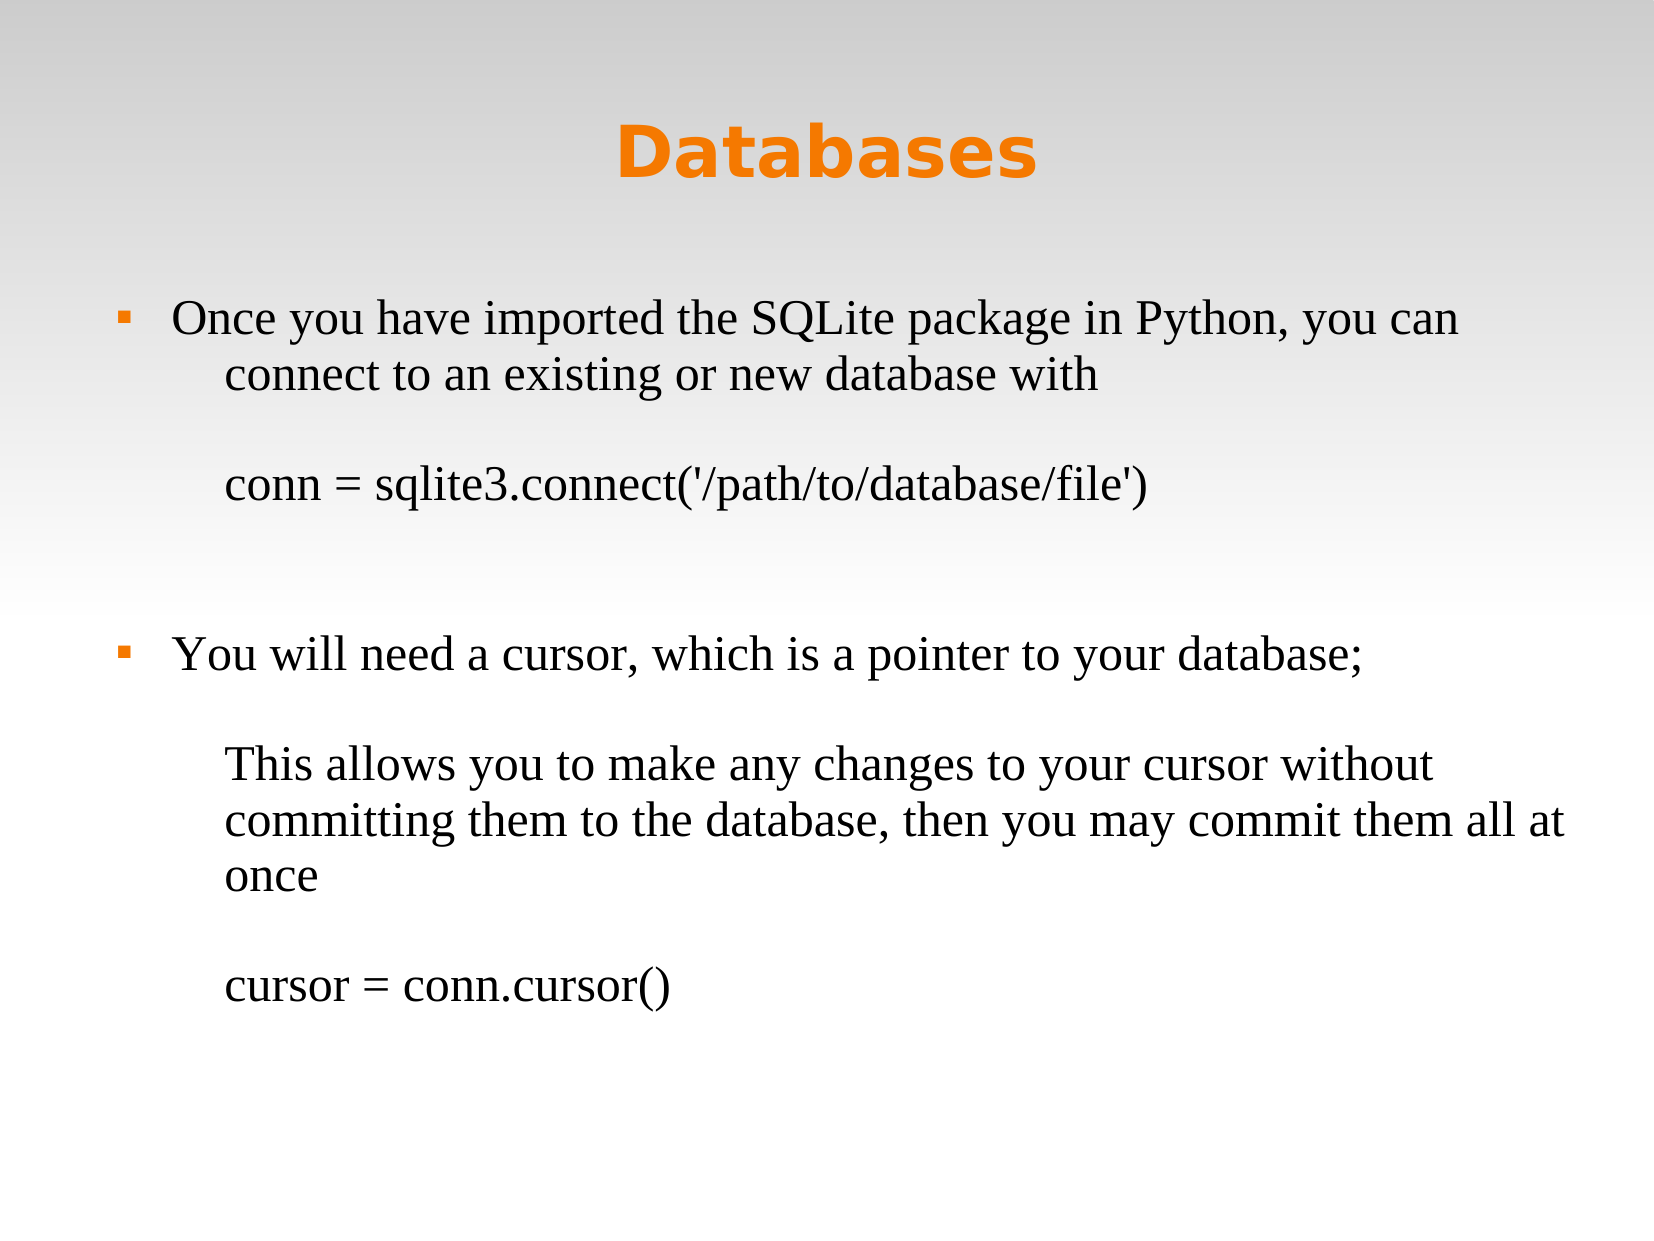

# Databases
Once you have imported the SQLite package in Python, you can connect to an existing or new database with
conn = sqlite3.connect('/path/to/database/file')
You will need a cursor, which is a pointer to your database;
This allows you to make any changes to your cursor without committing them to the database, then you may commit them all at once
cursor = conn.cursor()